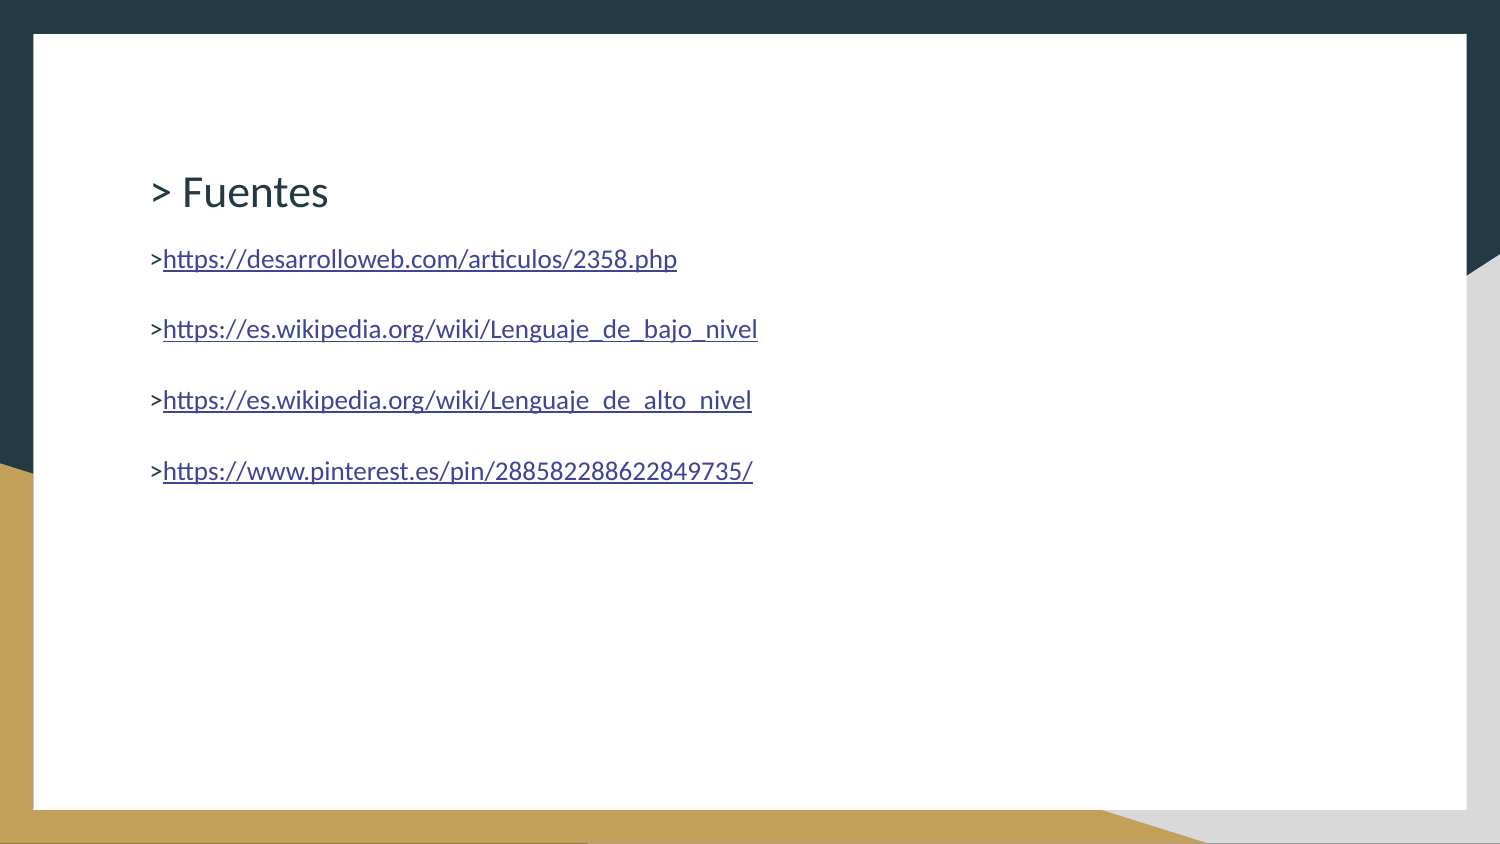

# > Fuentes
>https://desarrolloweb.com/articulos/2358.php
>https://es.wikipedia.org/wiki/Lenguaje_de_bajo_nivel
>https://es.wikipedia.org/wiki/Lenguaje_de_alto_nivel
>https://www.pinterest.es/pin/288582288622849735/